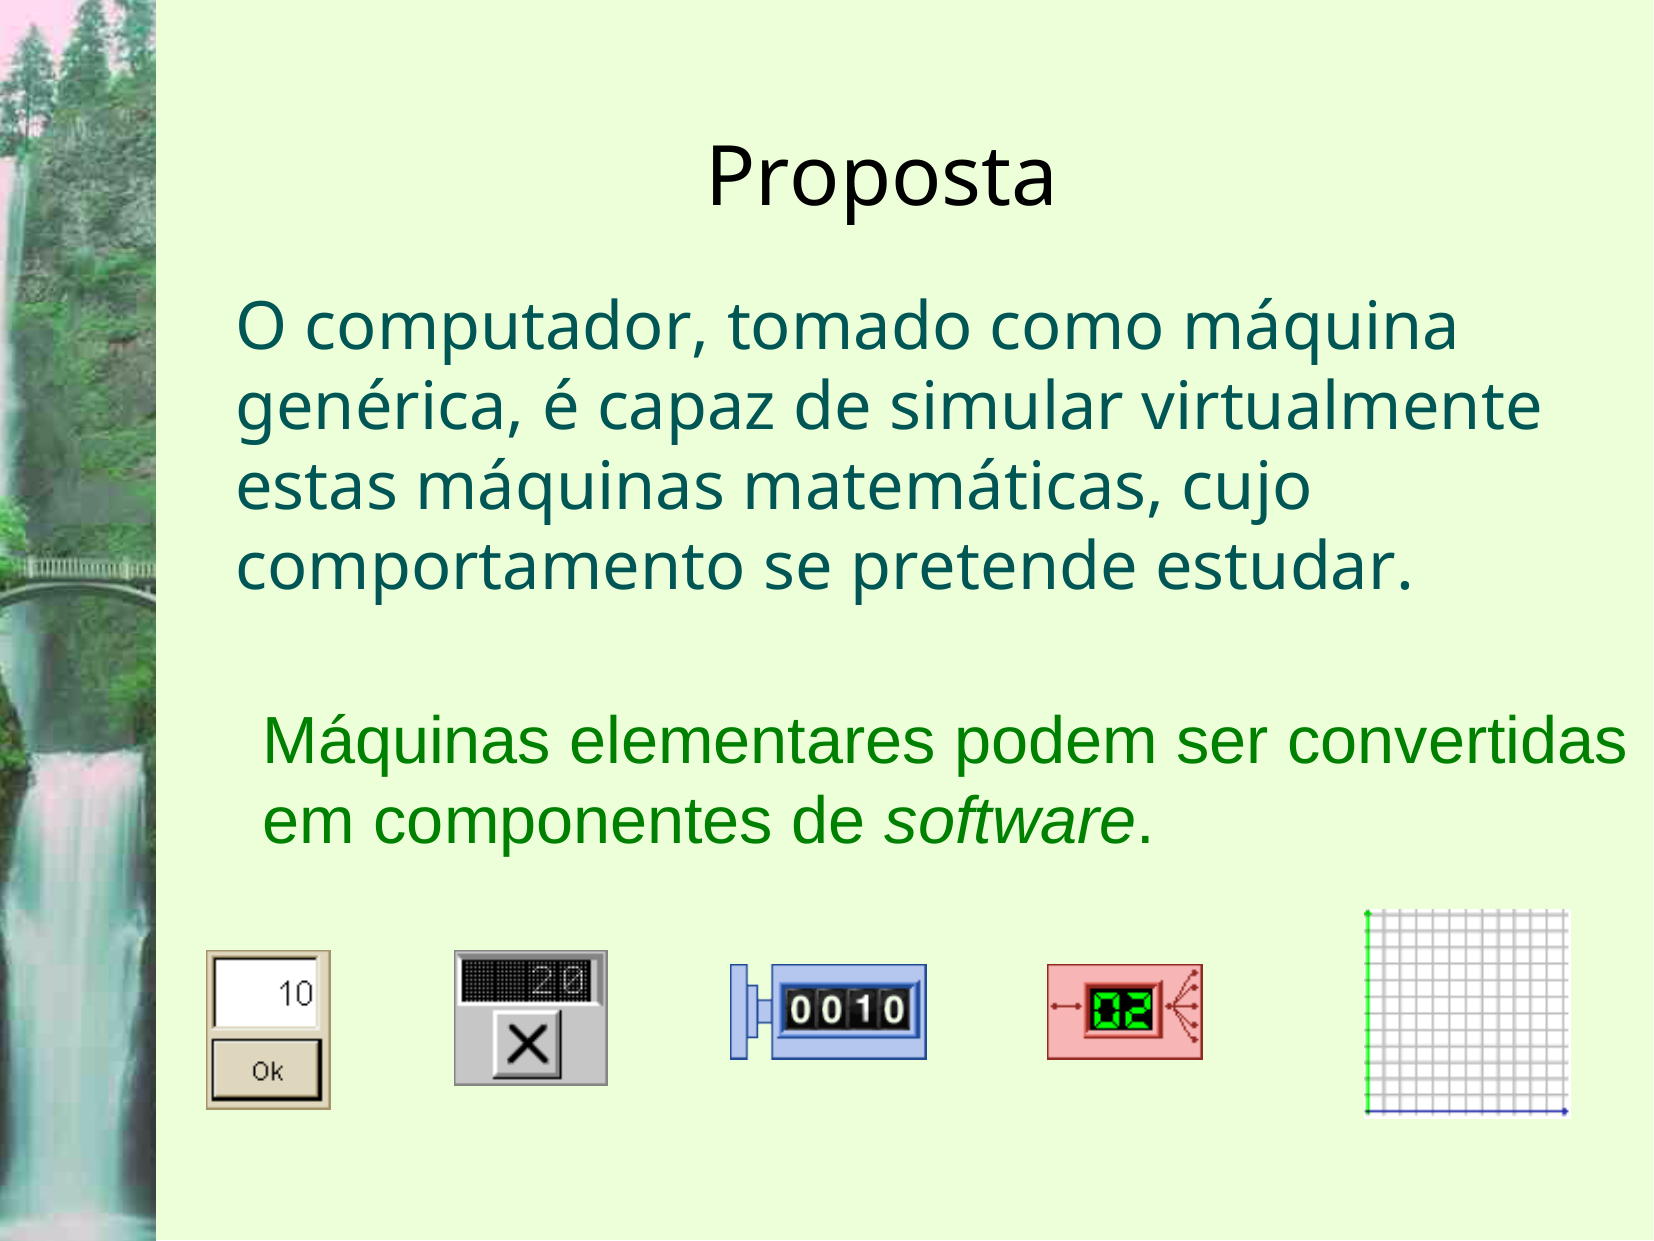

# Proposta
O computador, tomado como máquina genérica, é capaz de simular virtualmente estas máquinas matemáticas, cujo comportamento se pretende estudar.
Máquinas elementares podem ser convertidas em componentes de software.